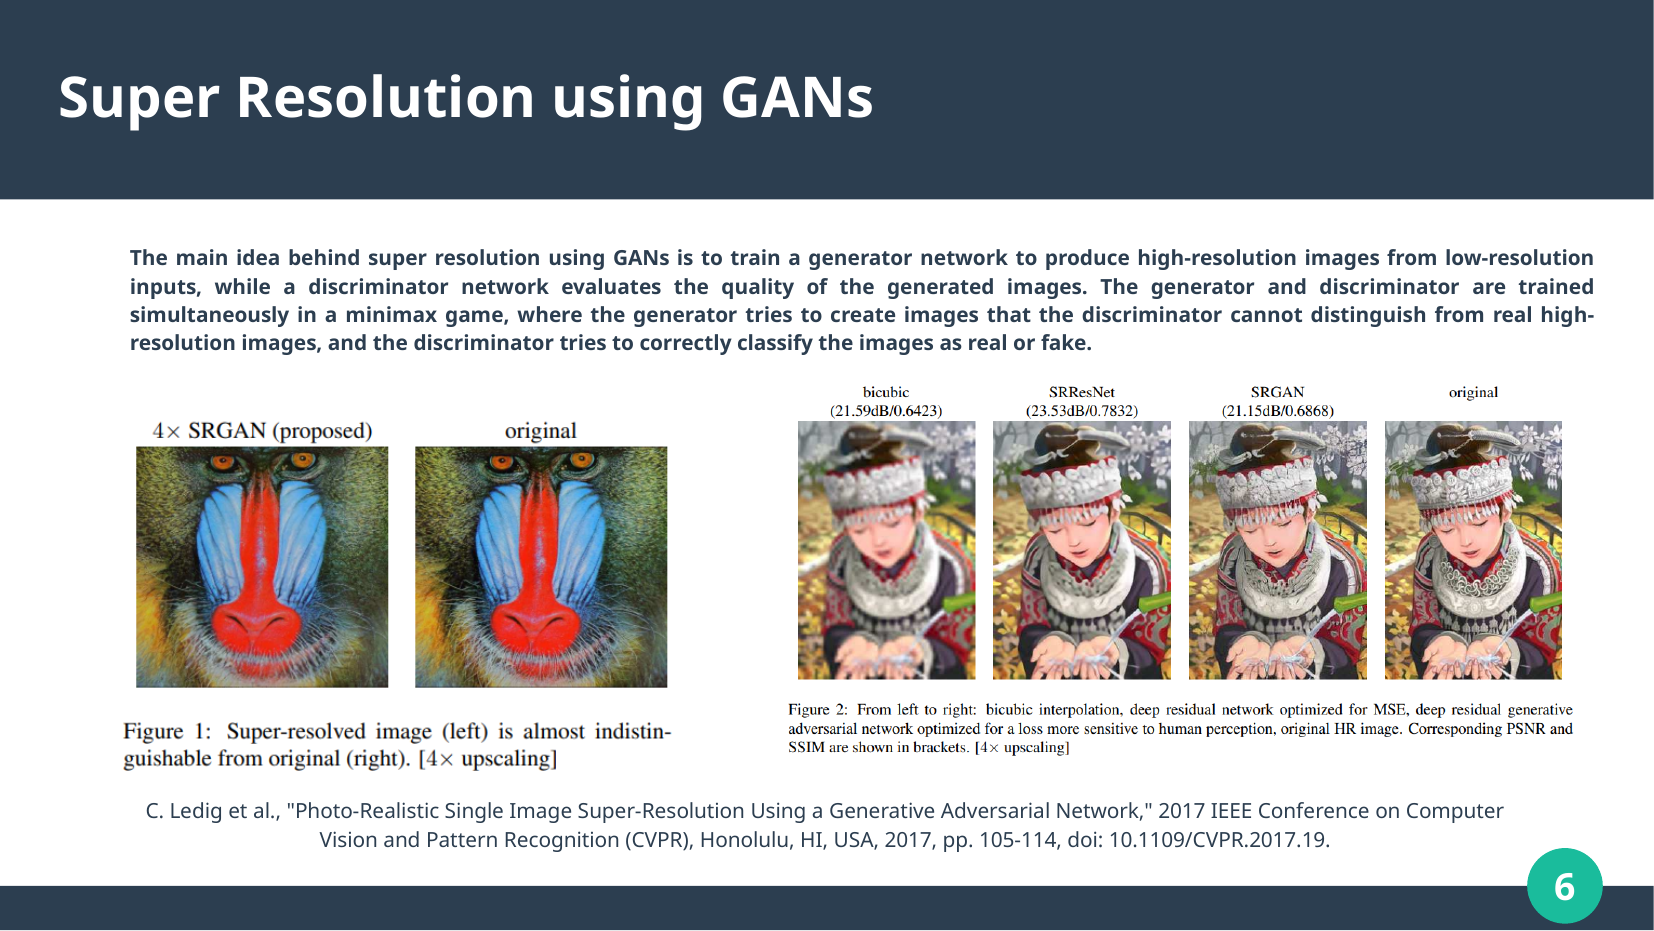

# Super Resolution using GANs
The main idea behind super resolution using GANs is to train a generator network to produce high-resolution images from low-resolution inputs, while a discriminator network evaluates the quality of the generated images. The generator and discriminator are trained simultaneously in a minimax game, where the generator tries to create images that the discriminator cannot distinguish from real high-resolution images, and the discriminator tries to correctly classify the images as real or fake.
C. Ledig et al., "Photo-Realistic Single Image Super-Resolution Using a Generative Adversarial Network," 2017 IEEE Conference on Computer Vision and Pattern Recognition (CVPR), Honolulu, HI, USA, 2017, pp. 105-114, doi: 10.1109/CVPR.2017.19.